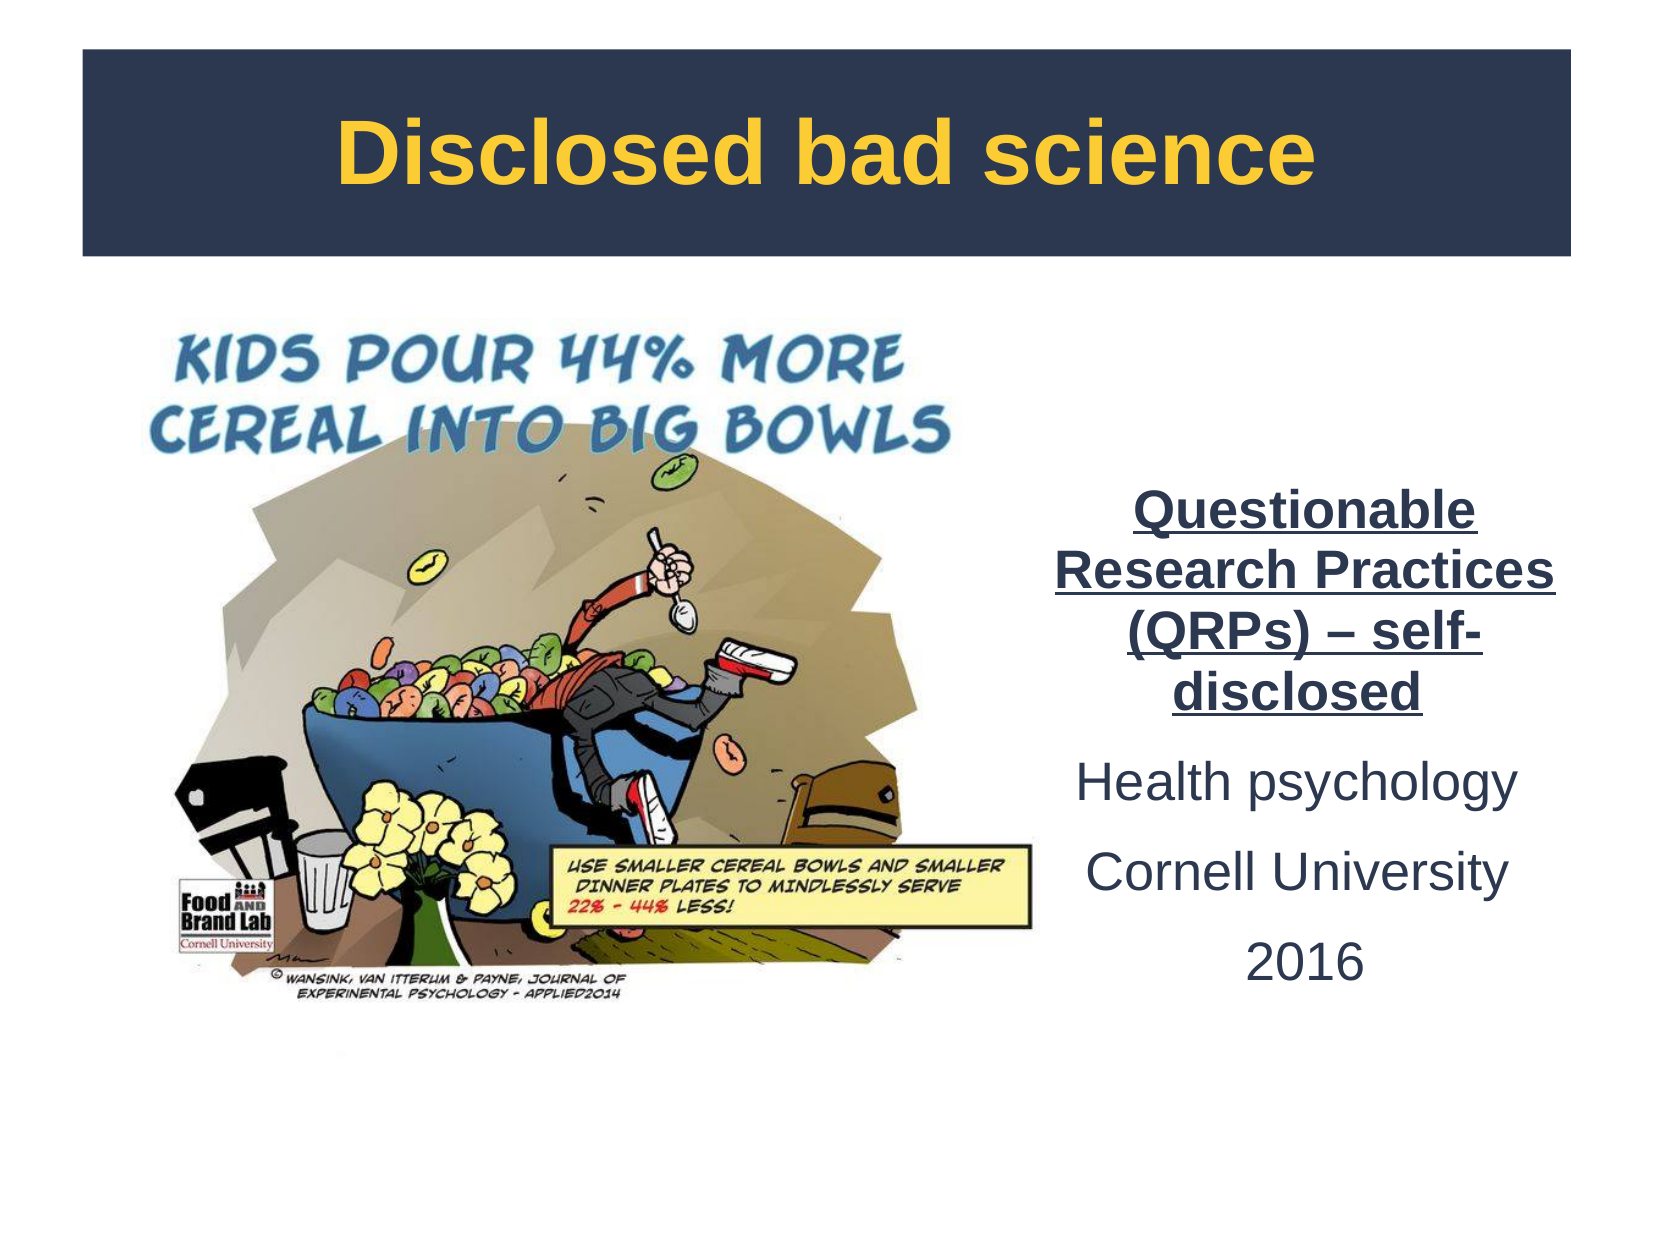

# Disclosed bad science
Questionable Research Practices (QRPs) – self-disclosed
Health psychology
Cornell University
2016